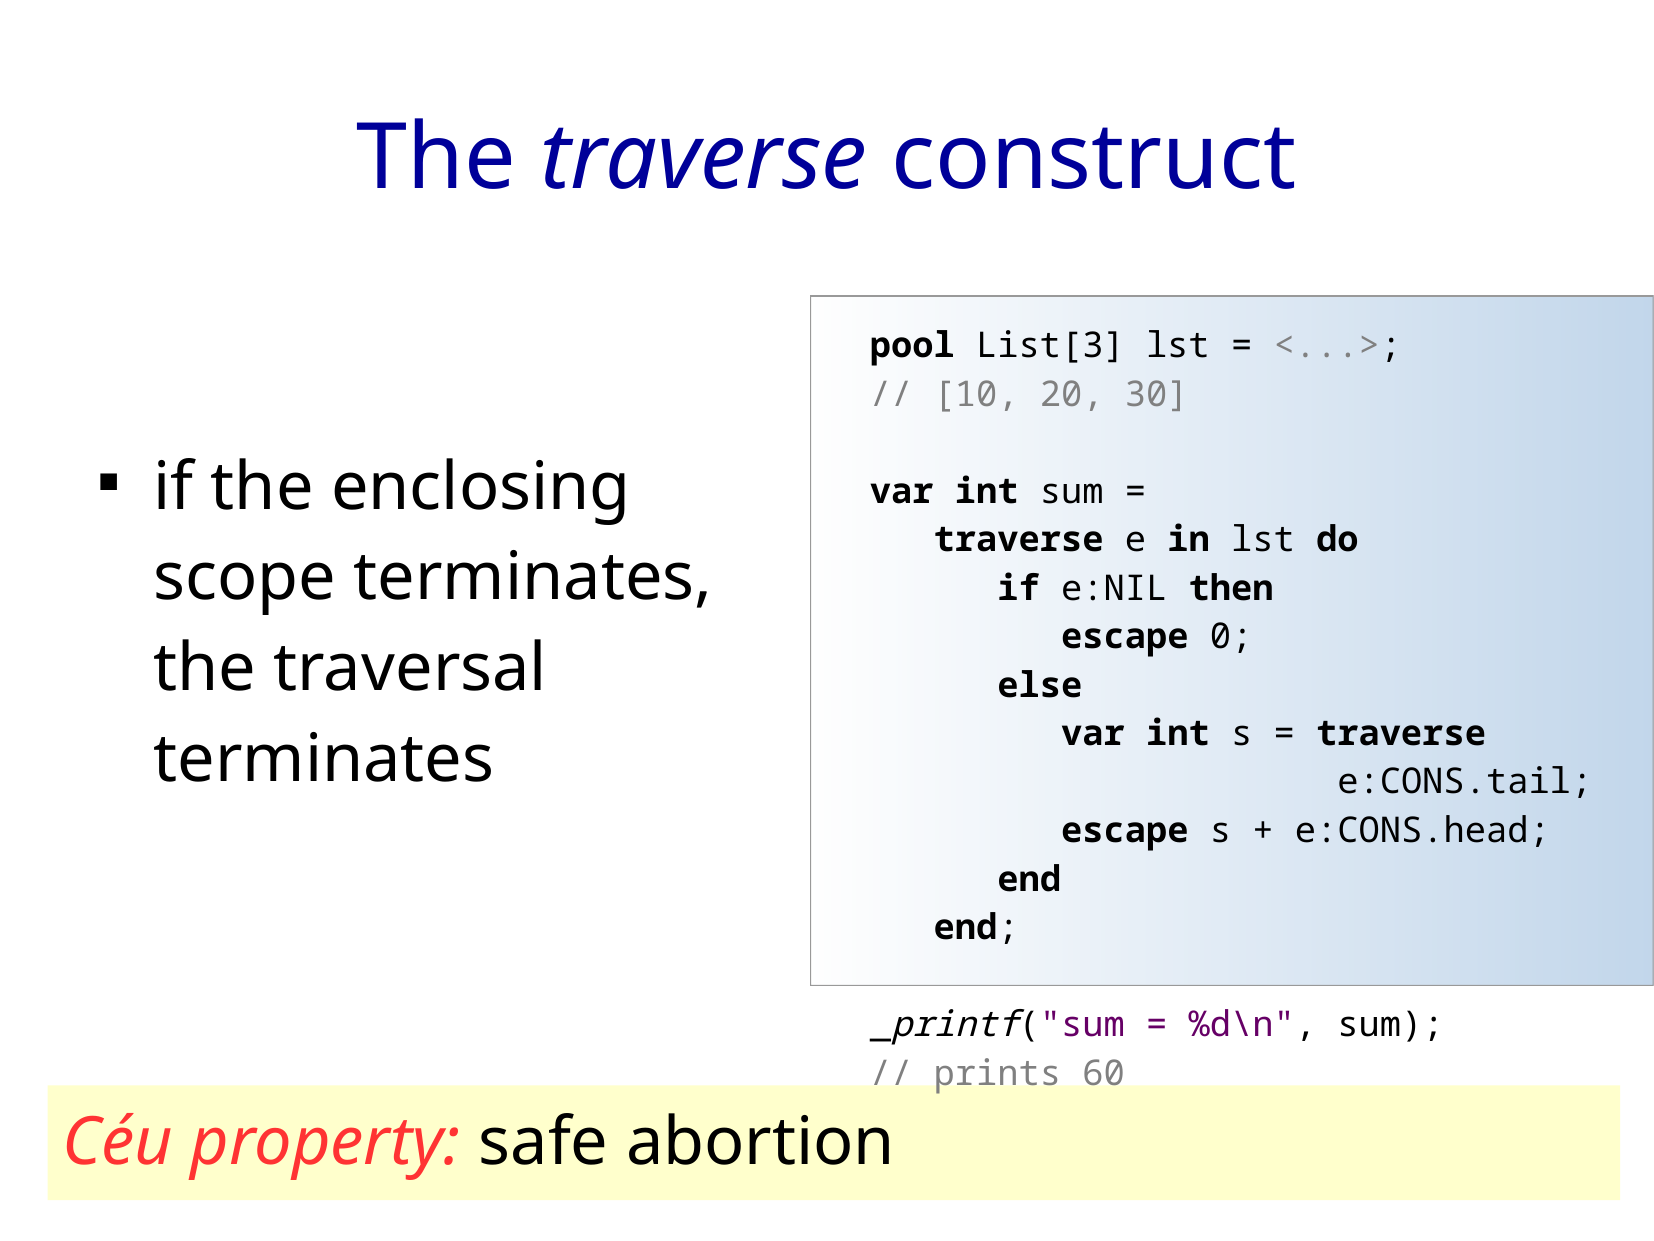

# The traverse construct
pool List[3] lst = <...>;
// [10, 20, 30]
var int sum =
 traverse e in lst do
 if e:NIL then
 escape 0;
 else
 var int s = traverse
 e:CONS.tail;
 escape s + e:CONS.head;
 end
 end;
_printf("sum = %d\n", sum);
// prints 60
if the enclosing scope terminates, the traversal terminates
Céu property: safe abortion